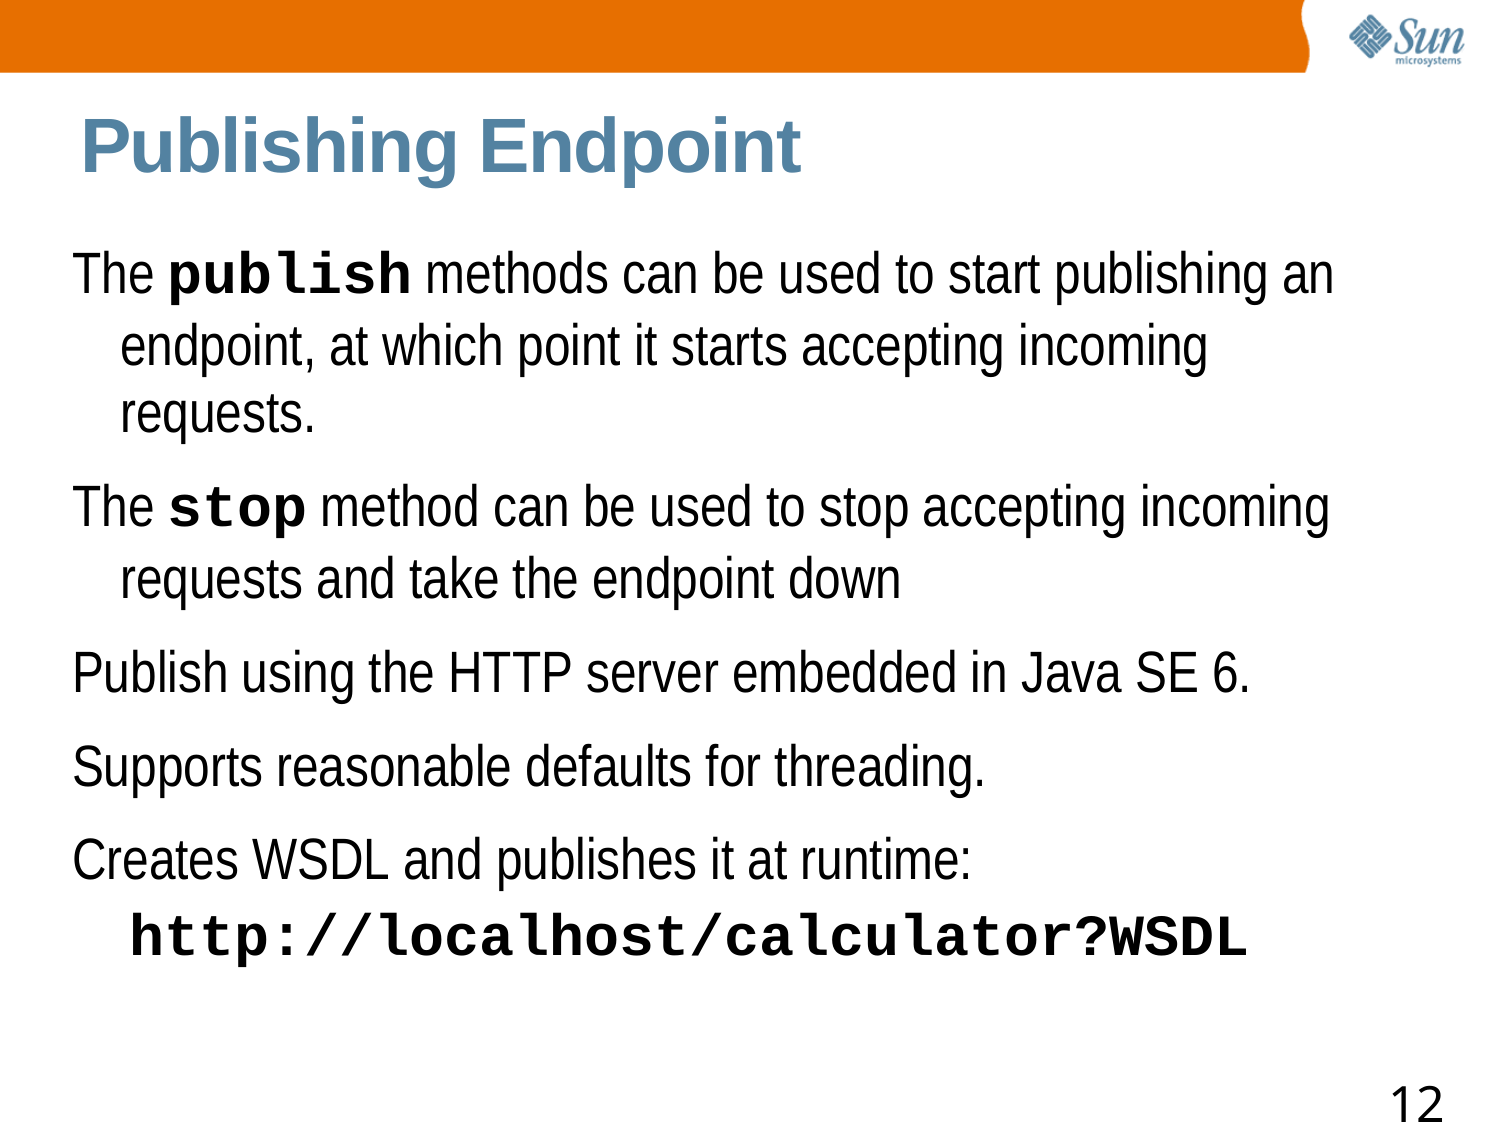

# Publishing Endpoint
The publish methods can be used to start publishing an endpoint, at which point it starts accepting incoming requests.
The stop method can be used to stop accepting incoming requests and take the endpoint down
Publish using the HTTP server embedded in Java SE 6.
Supports reasonable defaults for threading.
Creates WSDL and publishes it at runtime:
http://localhost/calculator?WSDL